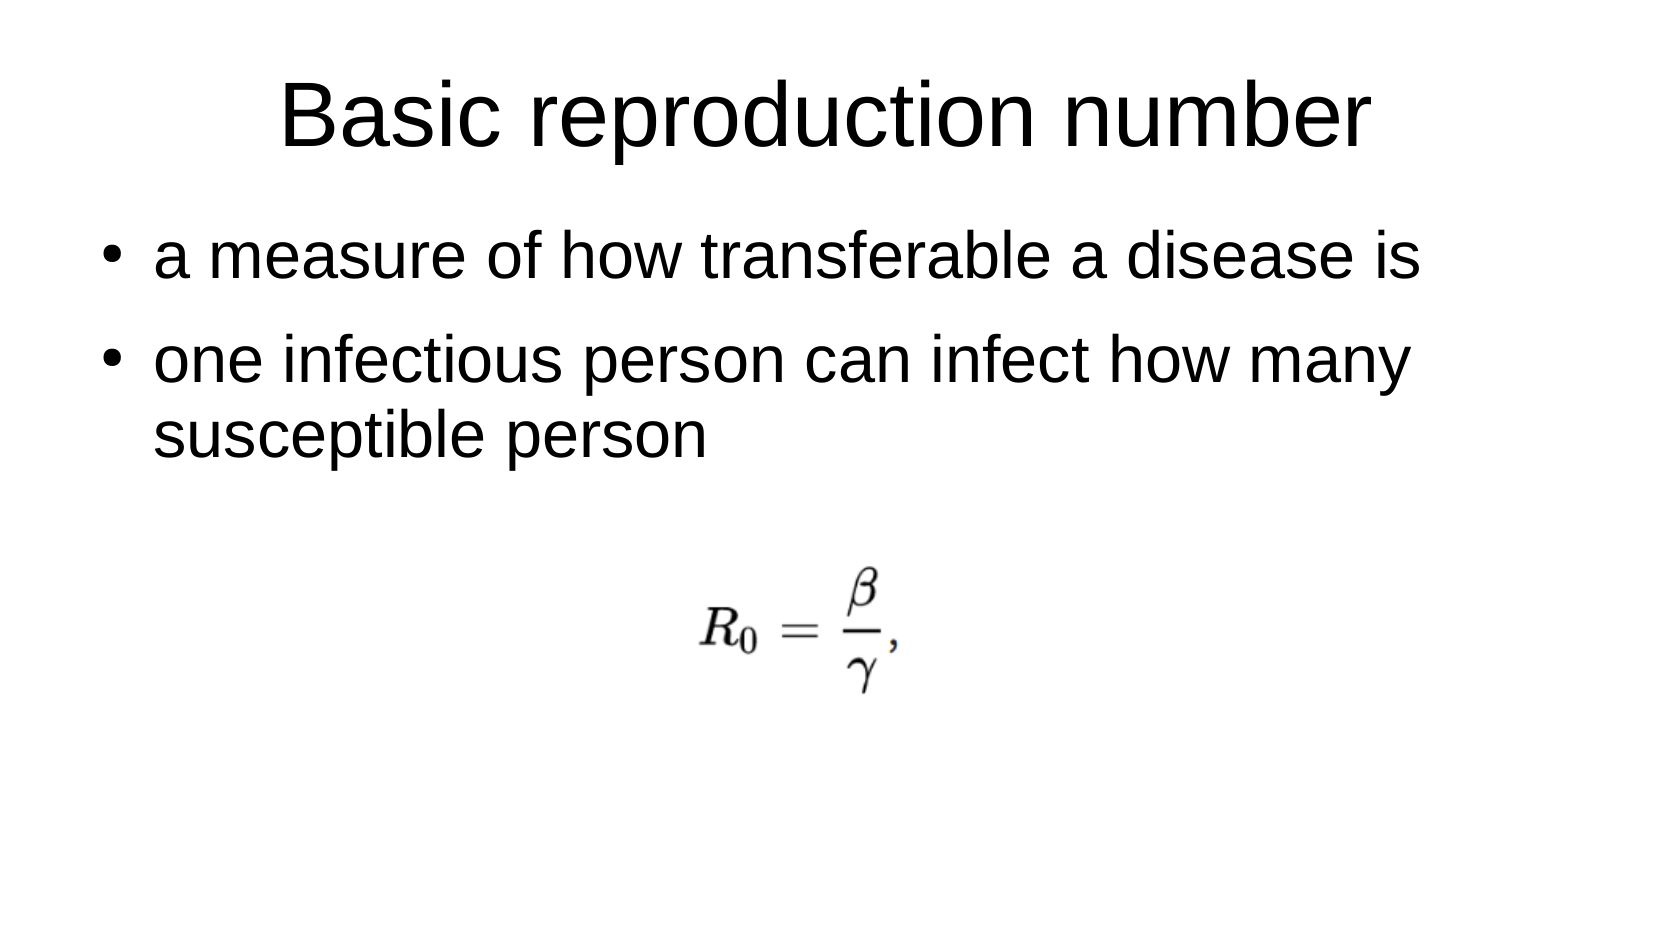

# Basic reproduction number
a measure of how transferable a disease is
one infectious person can infect how many susceptible person